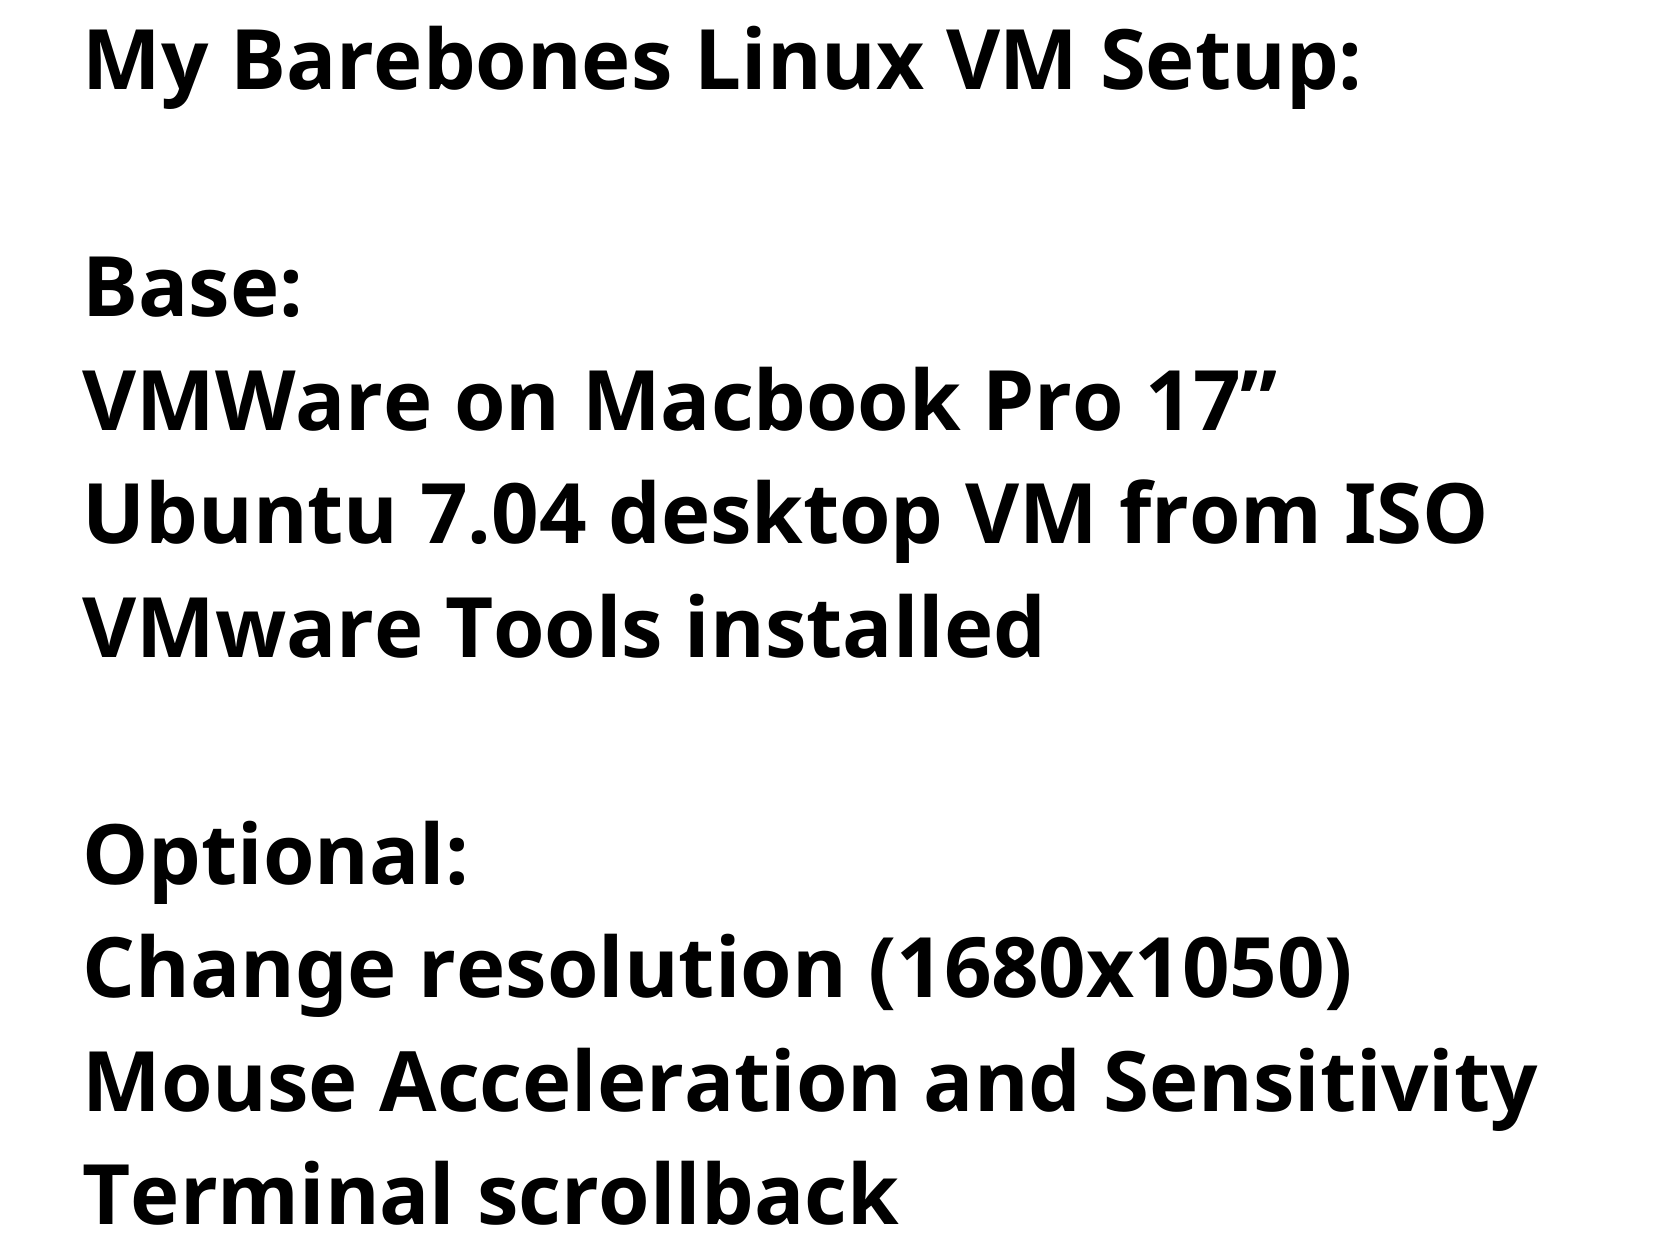

# My Barebones Linux VM Setup: Base: VMWare on Macbook Pro 17” Ubuntu 7.04 desktop VM from ISO VMware Tools installed Optional: Change resolution (1680x1050) Mouse Acceleration and Sensitivity Terminal scrollback